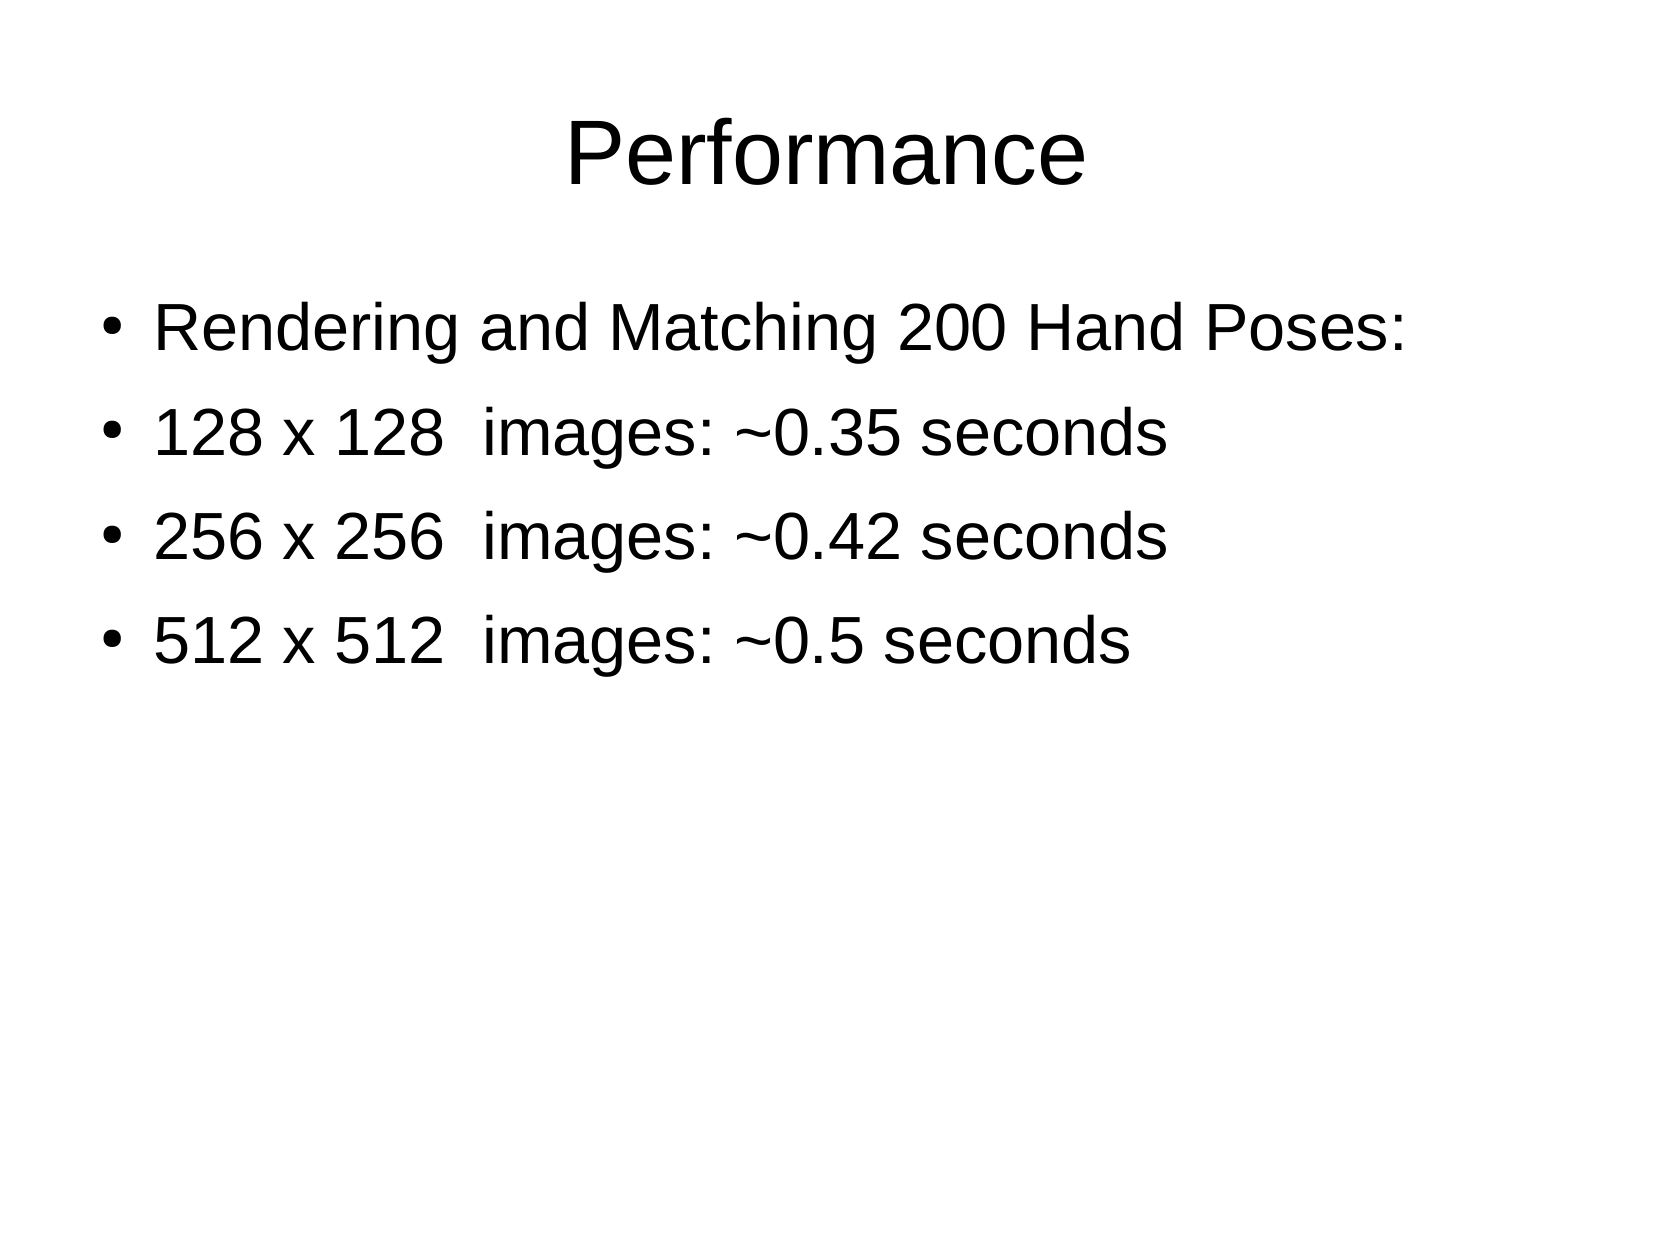

# Performance
Rendering and Matching 200 Hand Poses:
128 x 128 images: ~0.35 seconds
256 x 256 images: ~0.42 seconds
512 x 512 images: ~0.5 seconds